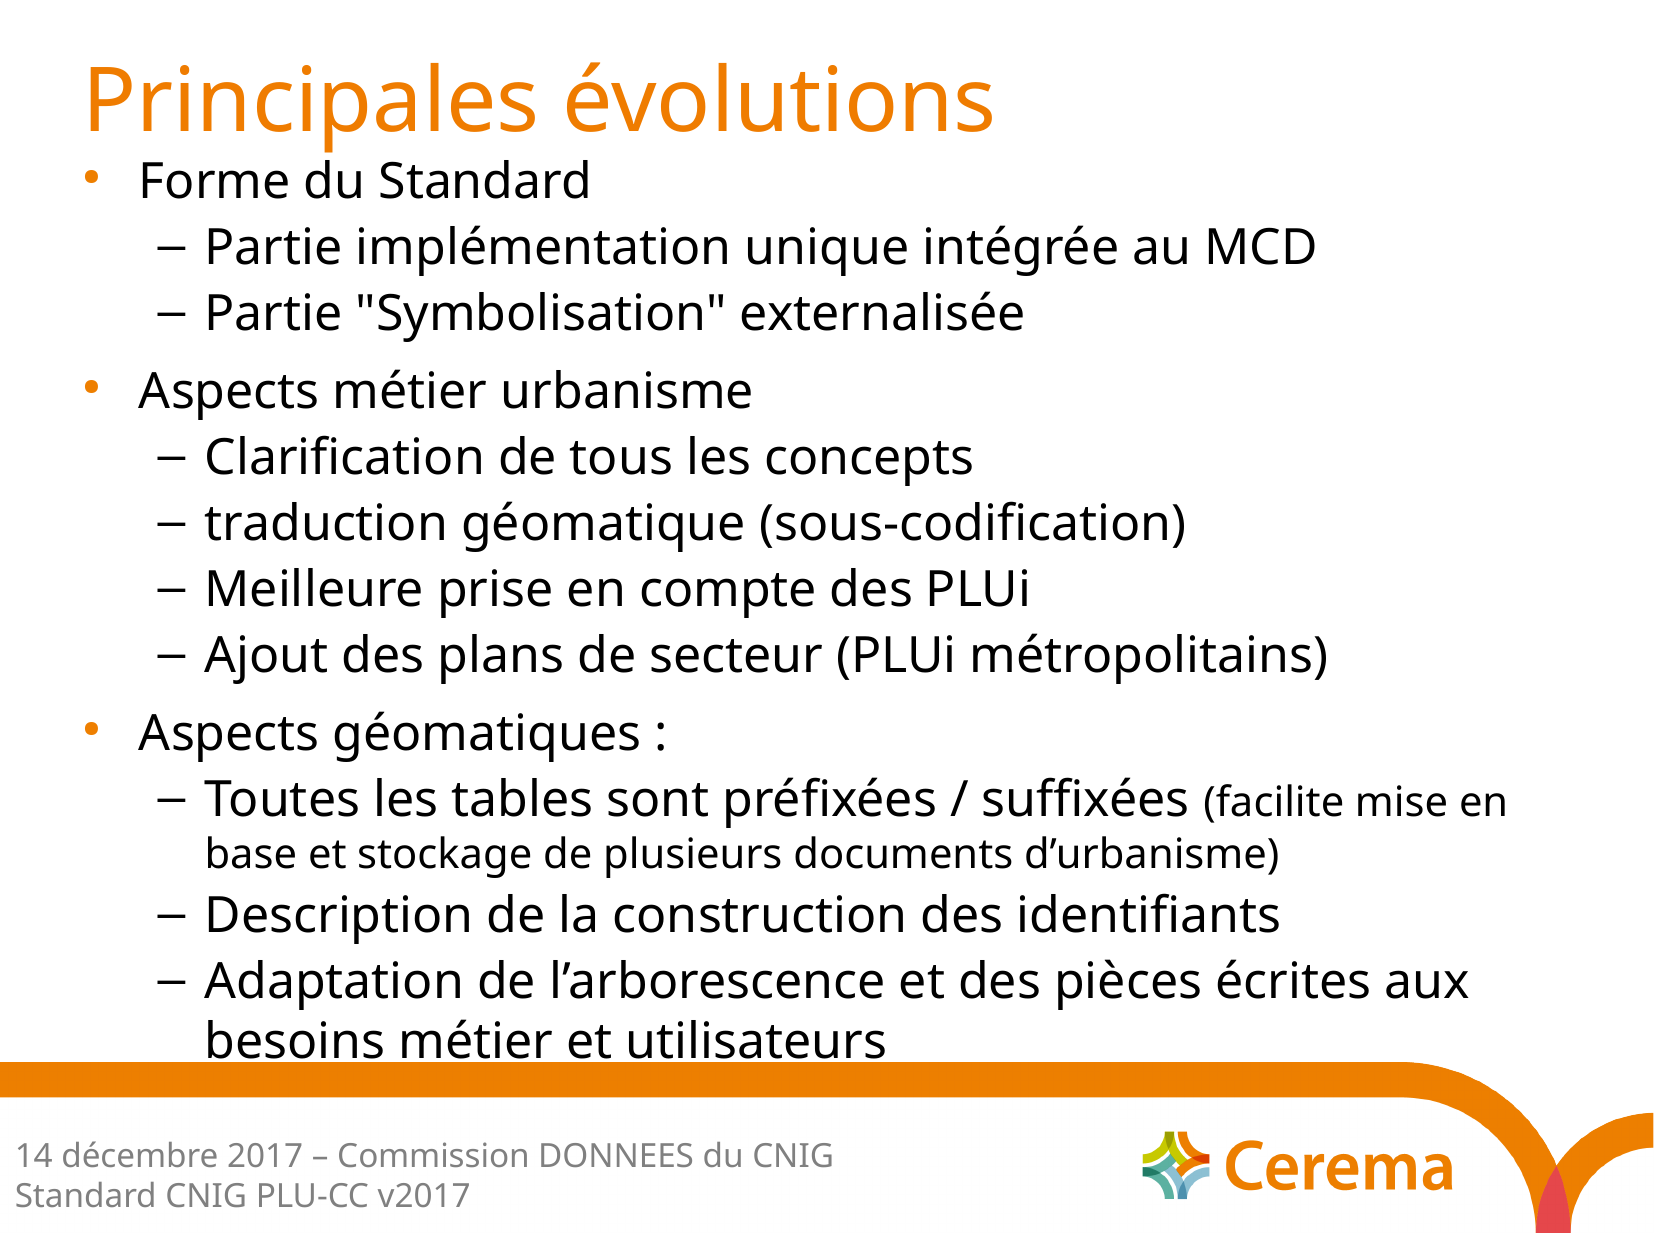

# Principales évolutions
Forme du Standard
Partie implémentation unique intégrée au MCD
Partie "Symbolisation" externalisée
Aspects métier urbanisme
Clarification de tous les concepts
traduction géomatique (sous-codification)
Meilleure prise en compte des PLUi
Ajout des plans de secteur (PLUi métropolitains)
Aspects géomatiques :
Toutes les tables sont préfixées / suffixées (facilite mise en base et stockage de plusieurs documents d’urbanisme)
Description de la construction des identifiants
Adaptation de l’arborescence et des pièces écrites aux besoins métier et utilisateurs
14 décembre 2017 – Commission DONNEES du CNIG
Standard CNIG PLU-CC v2017